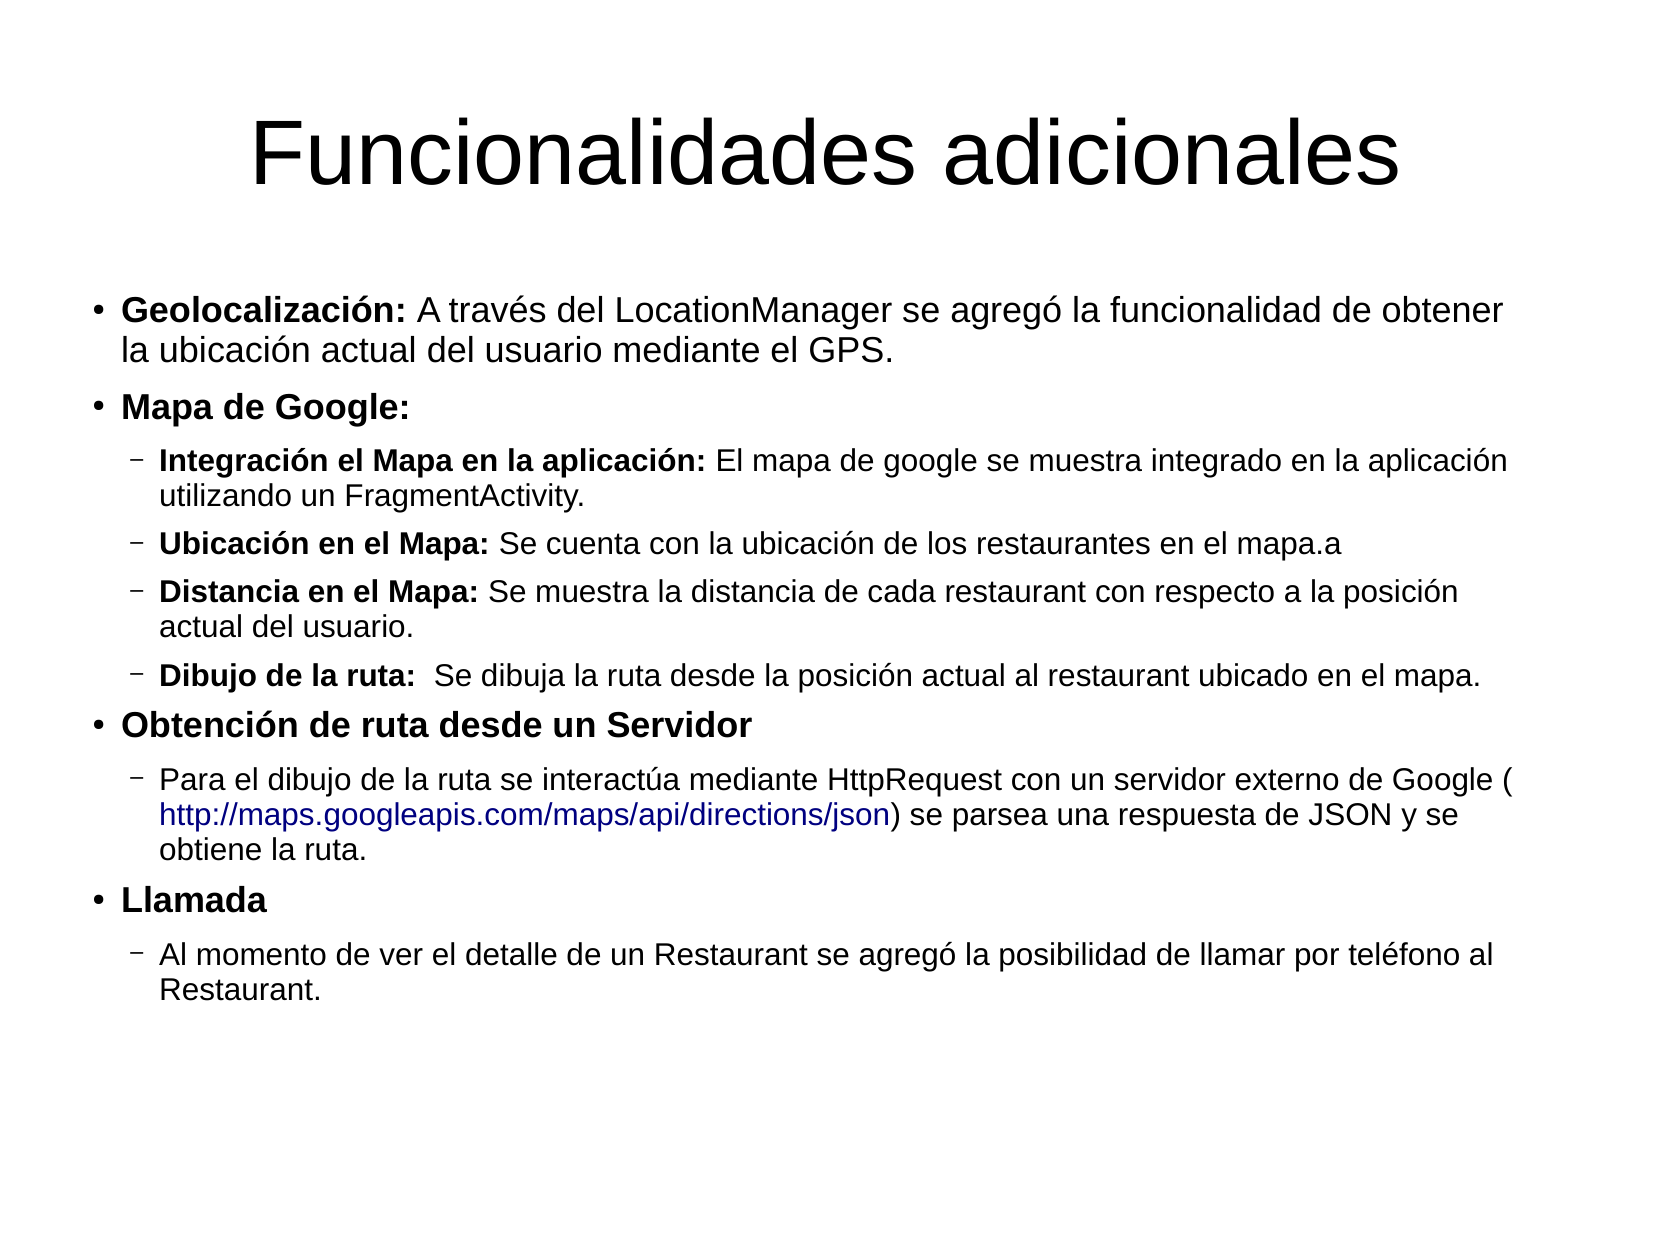

# Funcionalidades adicionales
Geolocalización: A través del LocationManager se agregó la funcionalidad de obtener la ubicación actual del usuario mediante el GPS.
Mapa de Google:
Integración el Mapa en la aplicación: El mapa de google se muestra integrado en la aplicación utilizando un FragmentActivity.
Ubicación en el Mapa: Se cuenta con la ubicación de los restaurantes en el mapa.a
Distancia en el Mapa: Se muestra la distancia de cada restaurant con respecto a la posición actual del usuario.
Dibujo de la ruta: Se dibuja la ruta desde la posición actual al restaurant ubicado en el mapa.
Obtención de ruta desde un Servidor
Para el dibujo de la ruta se interactúa mediante HttpRequest con un servidor externo de Google (http://maps.googleapis.com/maps/api/directions/json) se parsea una respuesta de JSON y se obtiene la ruta.
Llamada
Al momento de ver el detalle de un Restaurant se agregó la posibilidad de llamar por teléfono al Restaurant.